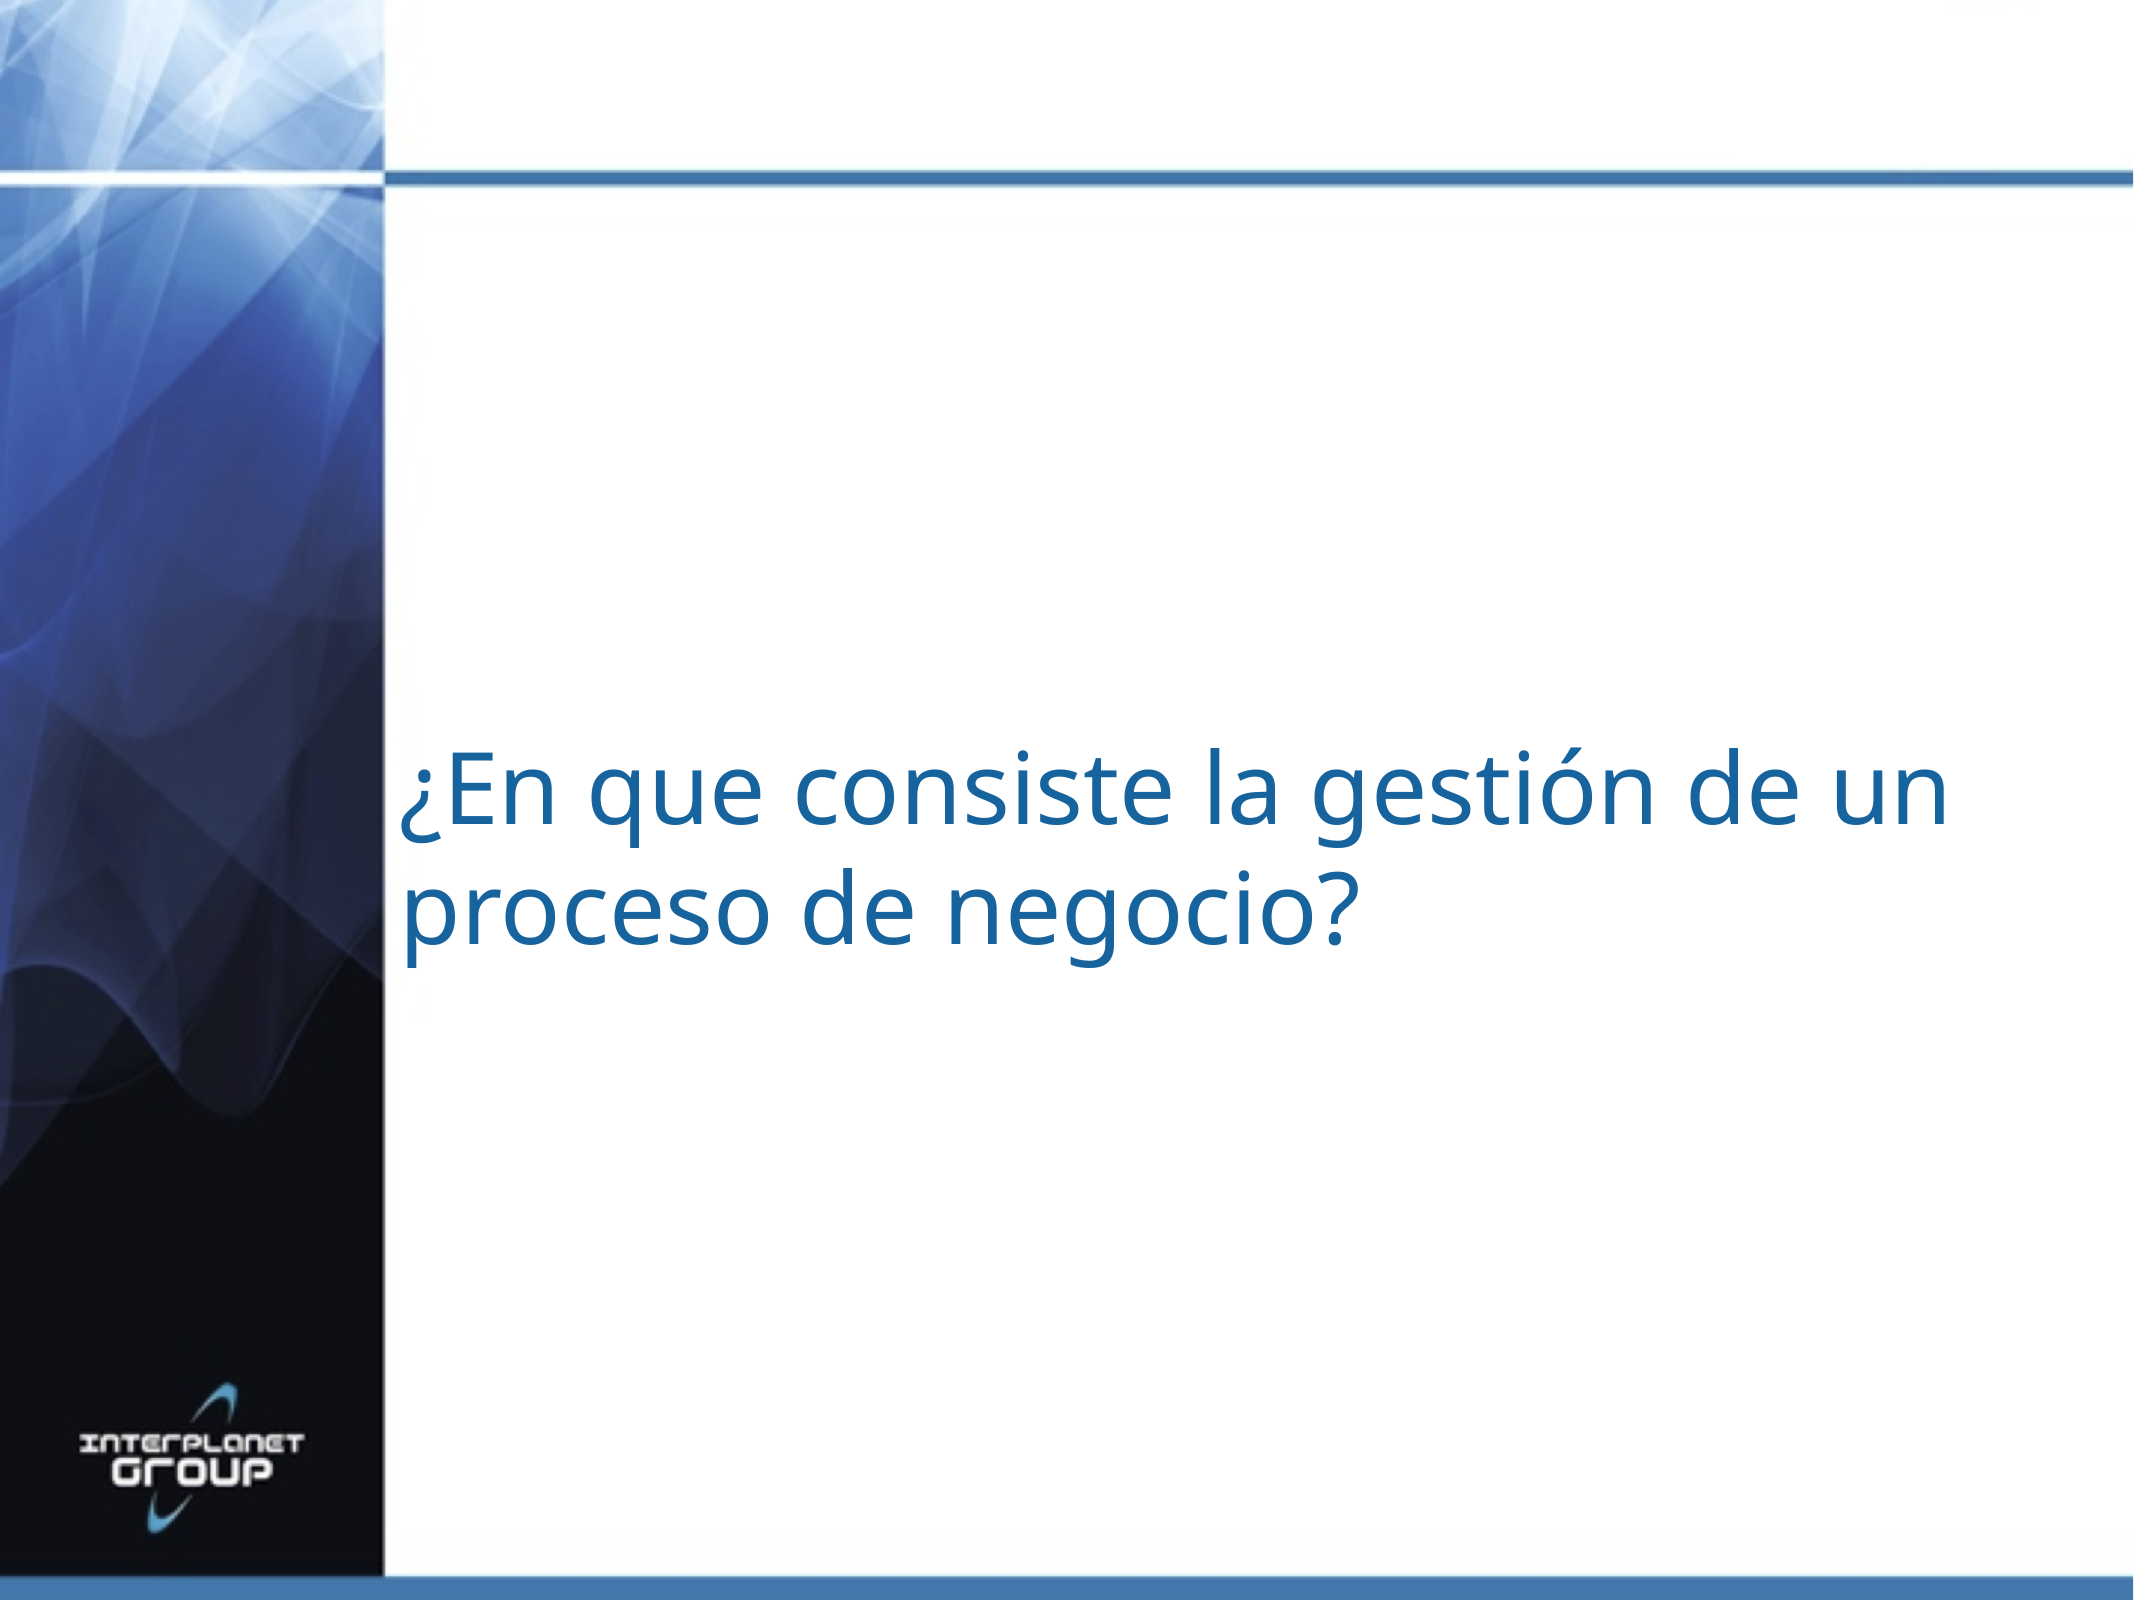

#
¿En que consiste la gestión de un proceso de negocio?